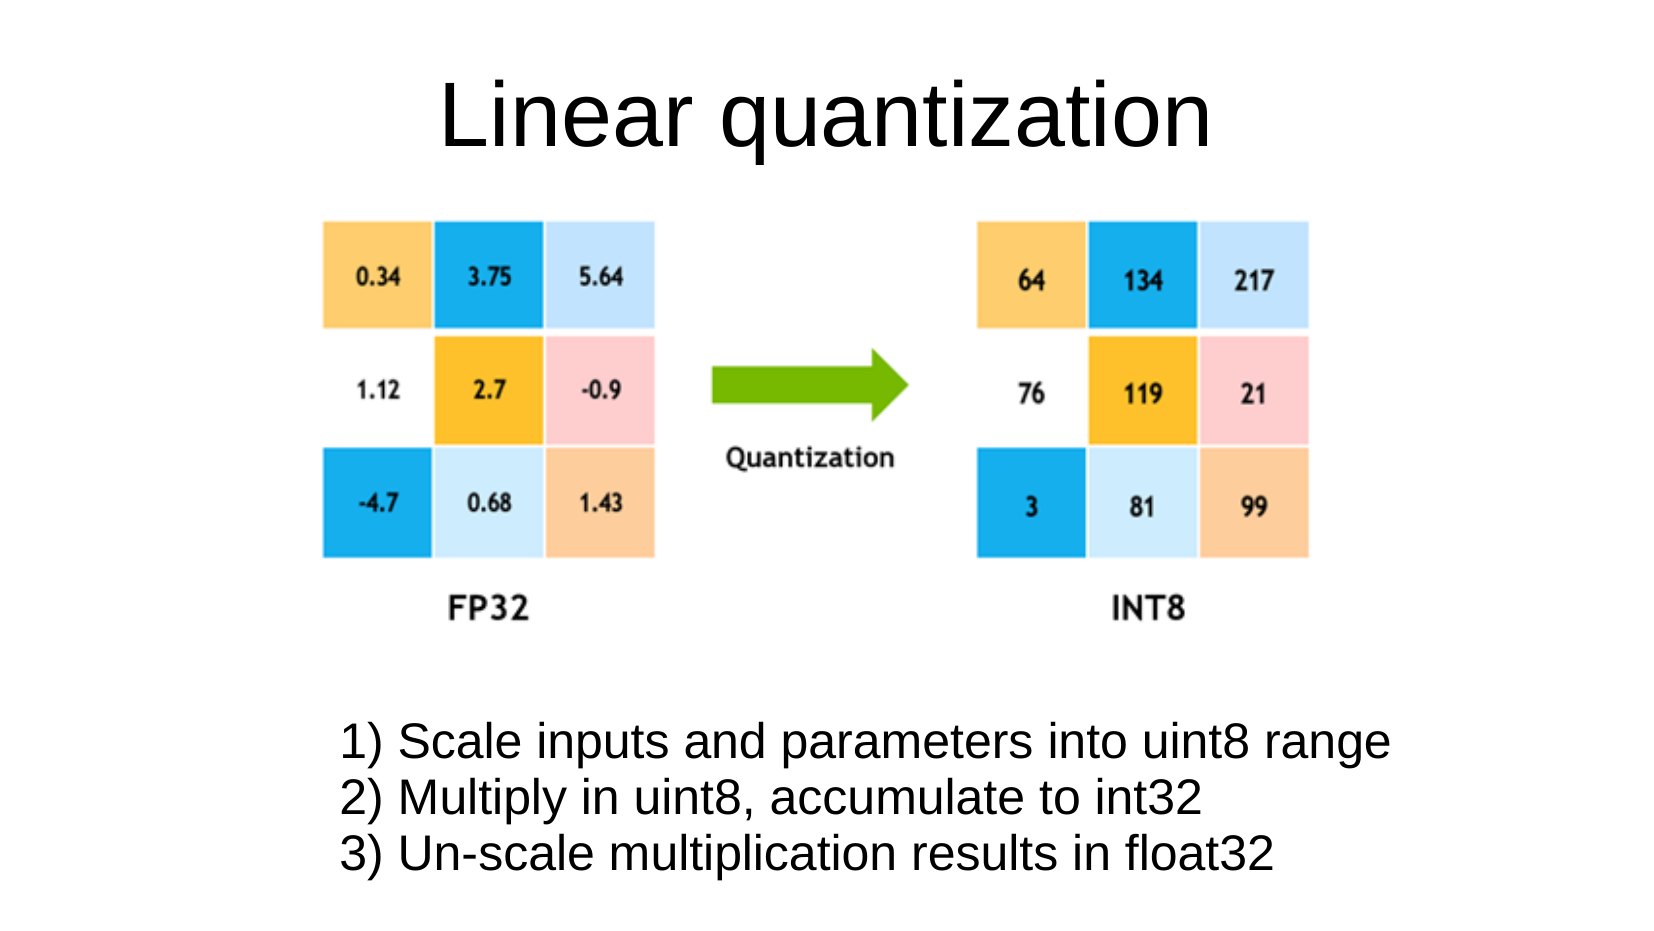

# Linear quantization
1) Scale inputs and parameters into uint8 range
2) Multiply in uint8, accumulate to int32
3) Un-scale multiplication results in float32